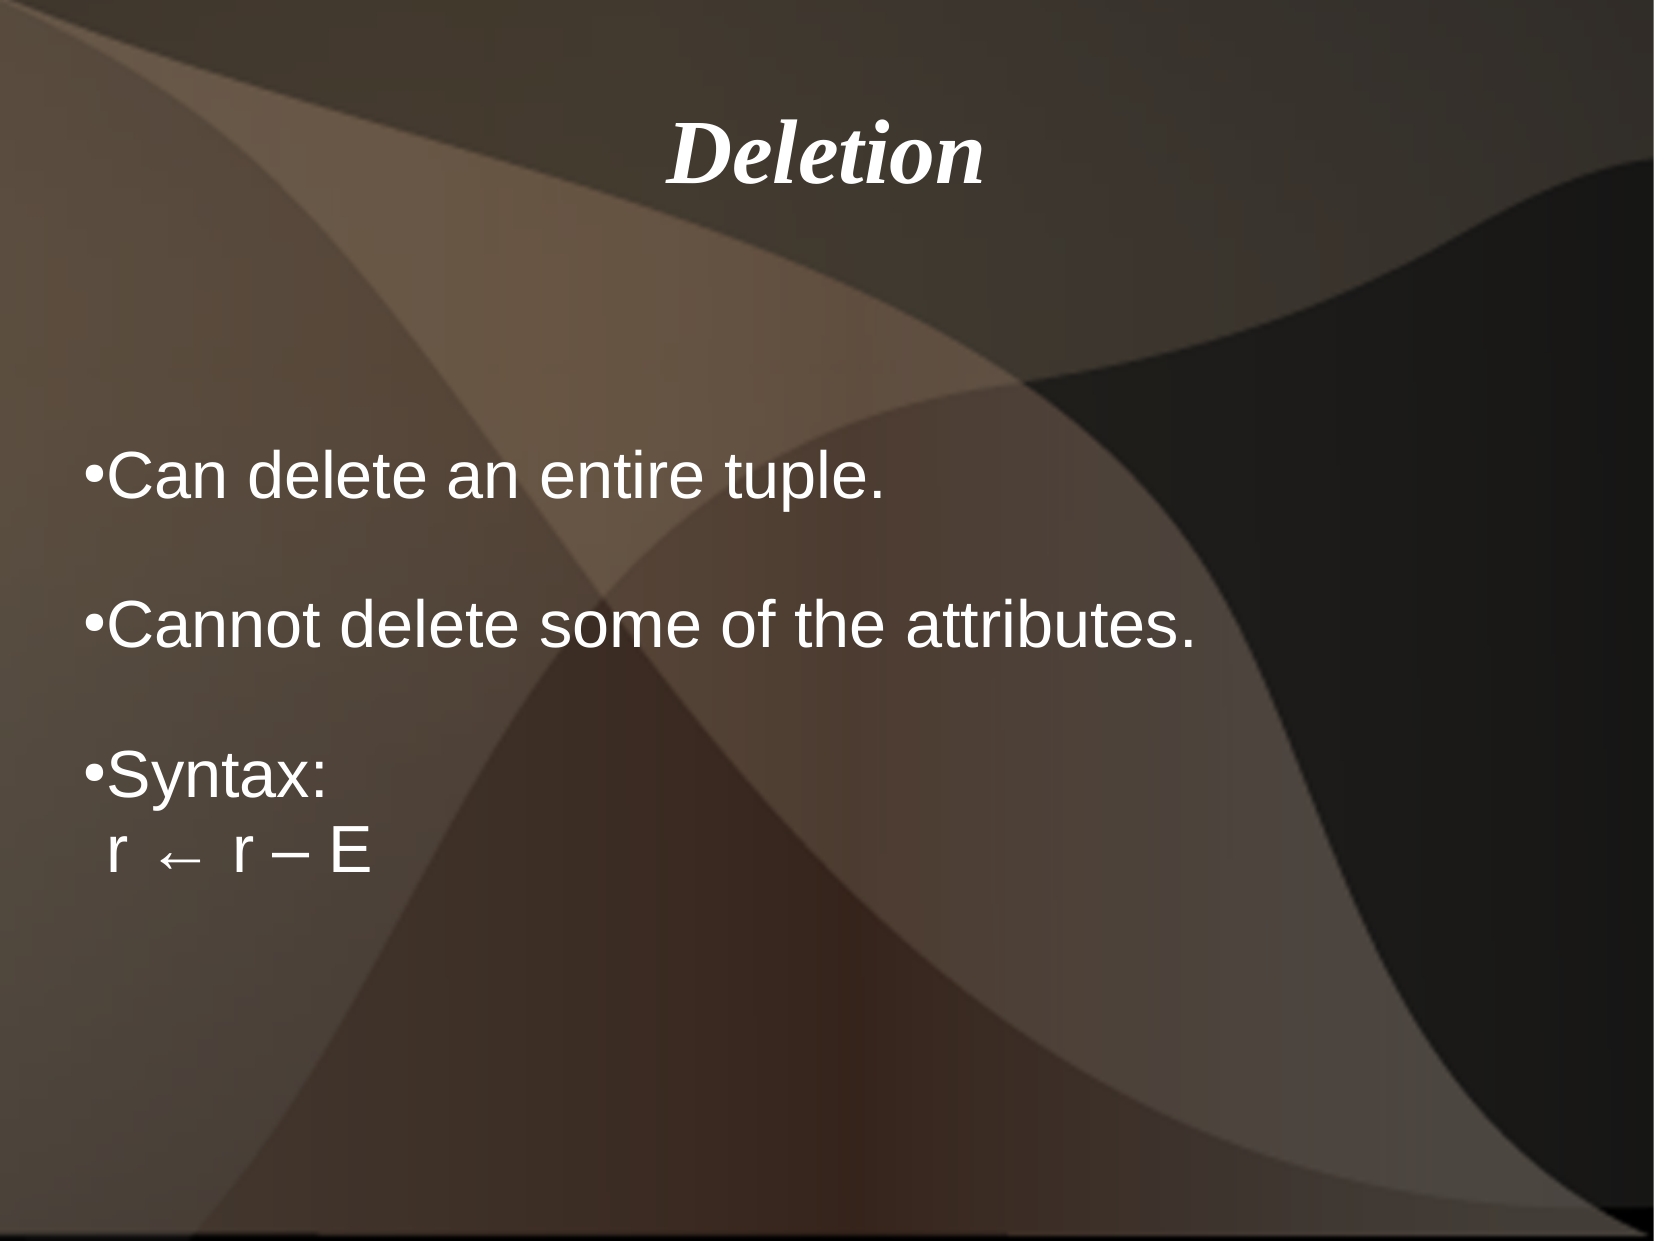

# Deletion
Can delete an entire tuple.
Cannot delete some of the attributes.
Syntax:
r ← r – E